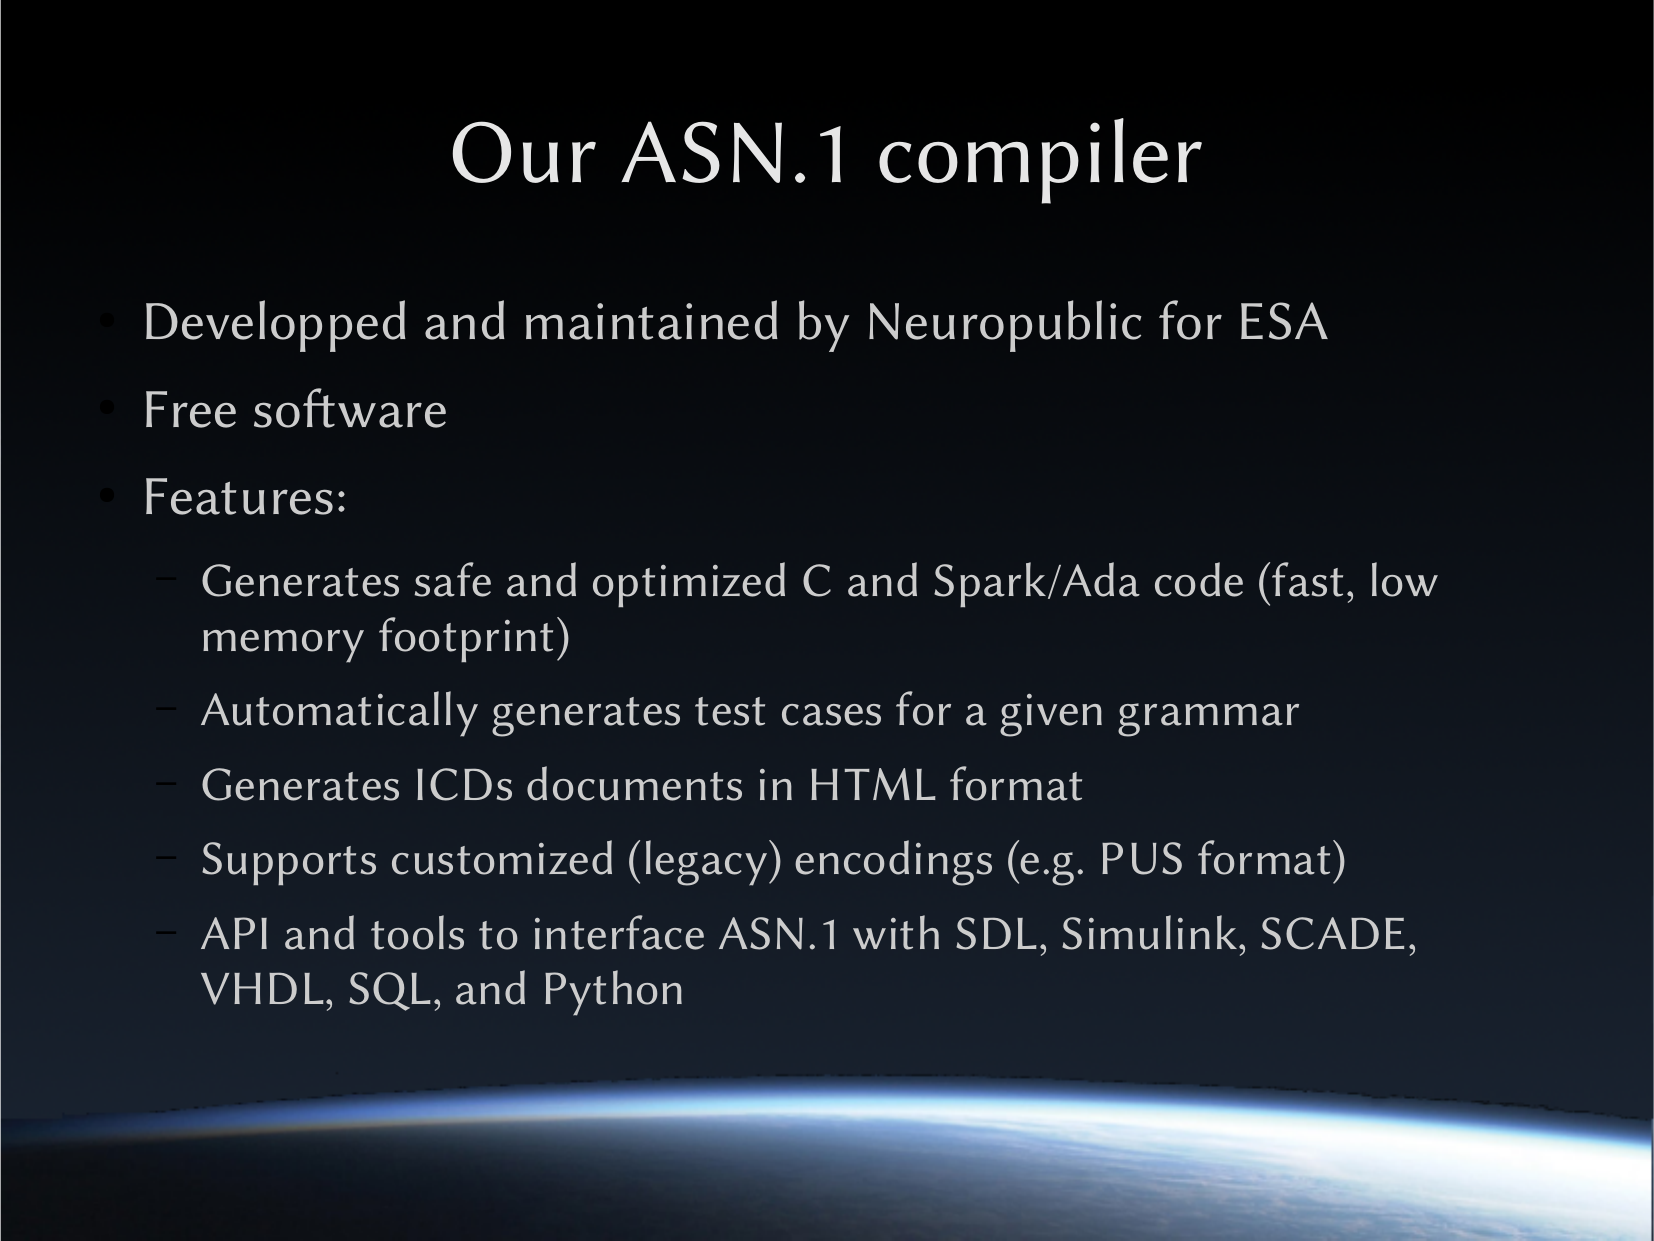

# Our ASN.1 compiler
Developped and maintained by Neuropublic for ESA
Free software
Features:
Generates safe and optimized C and Spark/Ada code (fast, low memory footprint)
Automatically generates test cases for a given grammar
Generates ICDs documents in HTML format
Supports customized (legacy) encodings (e.g. PUS format)
API and tools to interface ASN.1 with SDL, Simulink, SCADE, VHDL, SQL, and Python